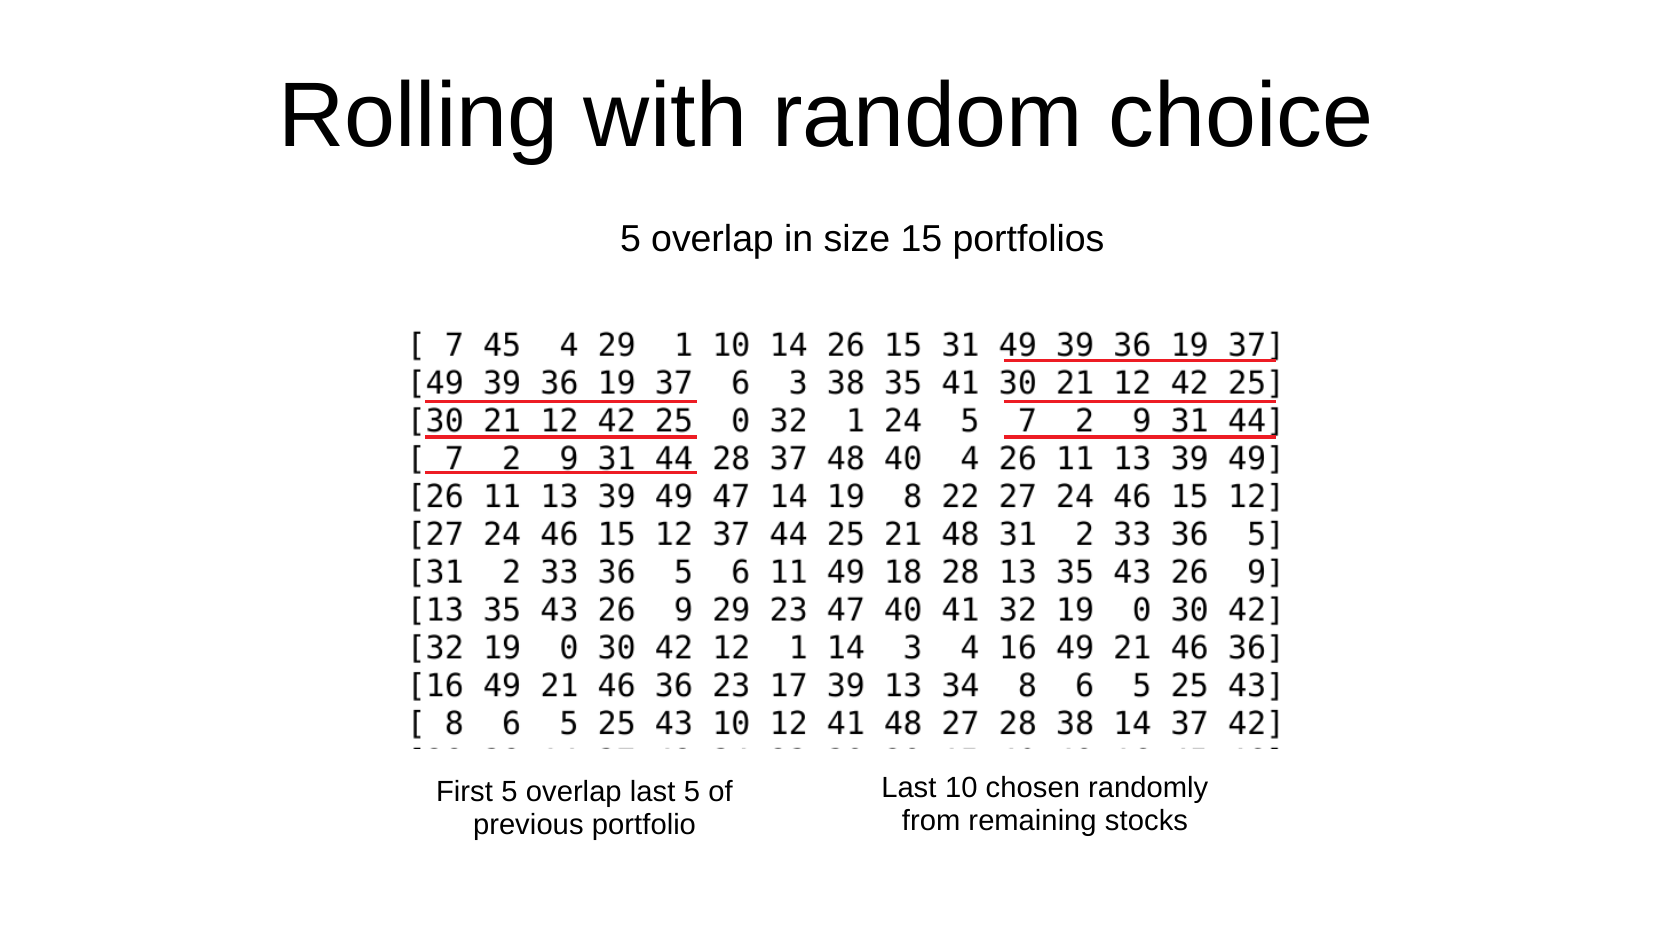

# Rolling with random choice
5 overlap in size 15 portfolios
Last 10 chosen randomly from remaining stocks
First 5 overlap last 5 of previous portfolio